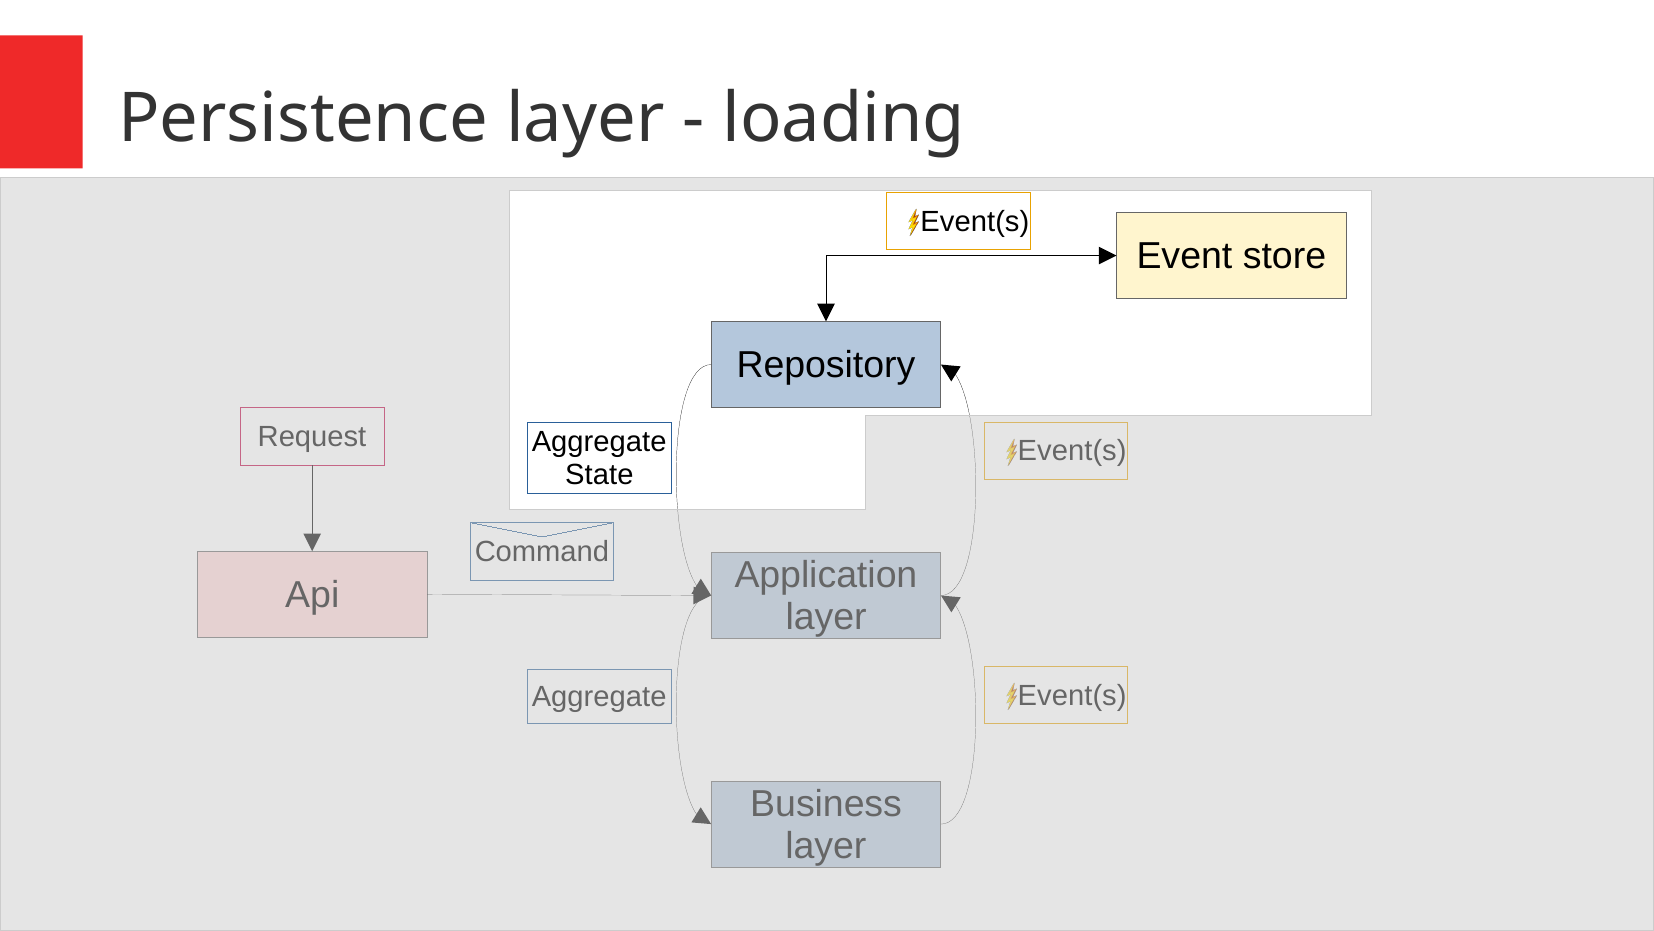

# Persistence layer - loading
 Event(s)
Event store
Repository
Request
Aggregate
State
 Event(s)
Command
Api
Application
layer
 Event(s)
Aggregate
Business
layer